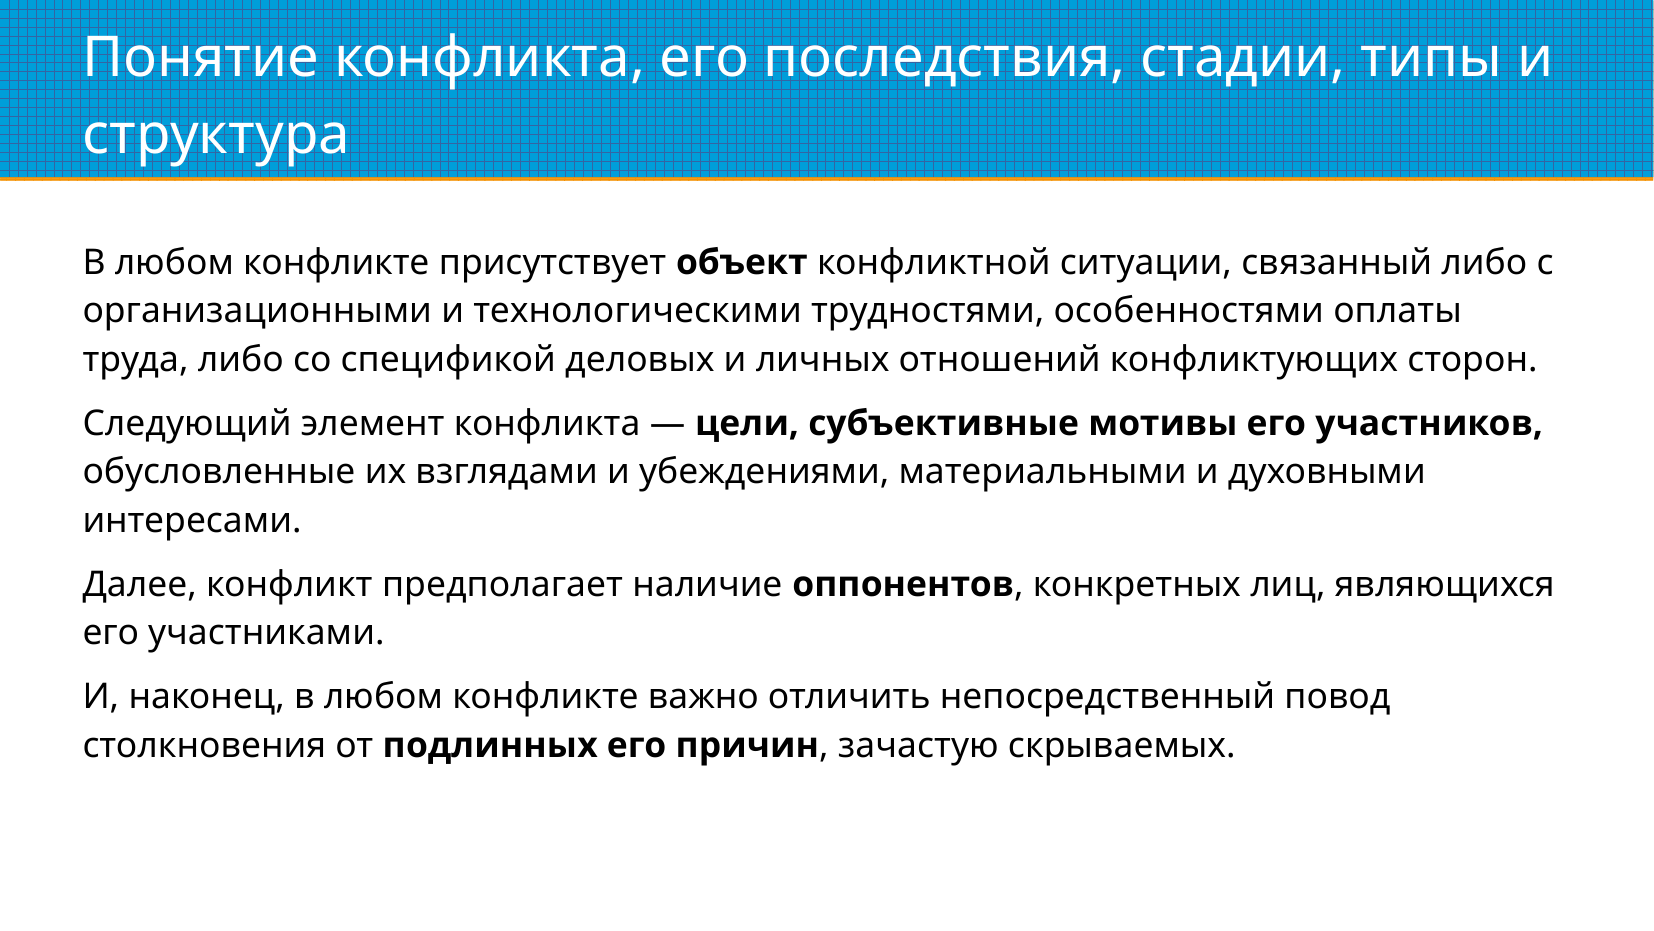

# Понятие конфликта, его последствия, стадии, типы и структура
В любом конфликте присутствует объект конфликтной ситуации, связанный либо с организационными и технологическими трудностями, особенностями оплаты труда, либо со спецификой деловых и личных отношений конфликтующих сторон.
Следующий элемент конфликта — цели, субъективные мотивы его участников, обусловленные их взглядами и убеждениями, материальными и духовными интересами.
Далее, конфликт предполагает наличие оппонентов, конкретных лиц, являющихся его участниками.
И, наконец, в любом конфликте важно отличить непосредственный повод столкновения от подлинных его причин, зачастую скрываемых.